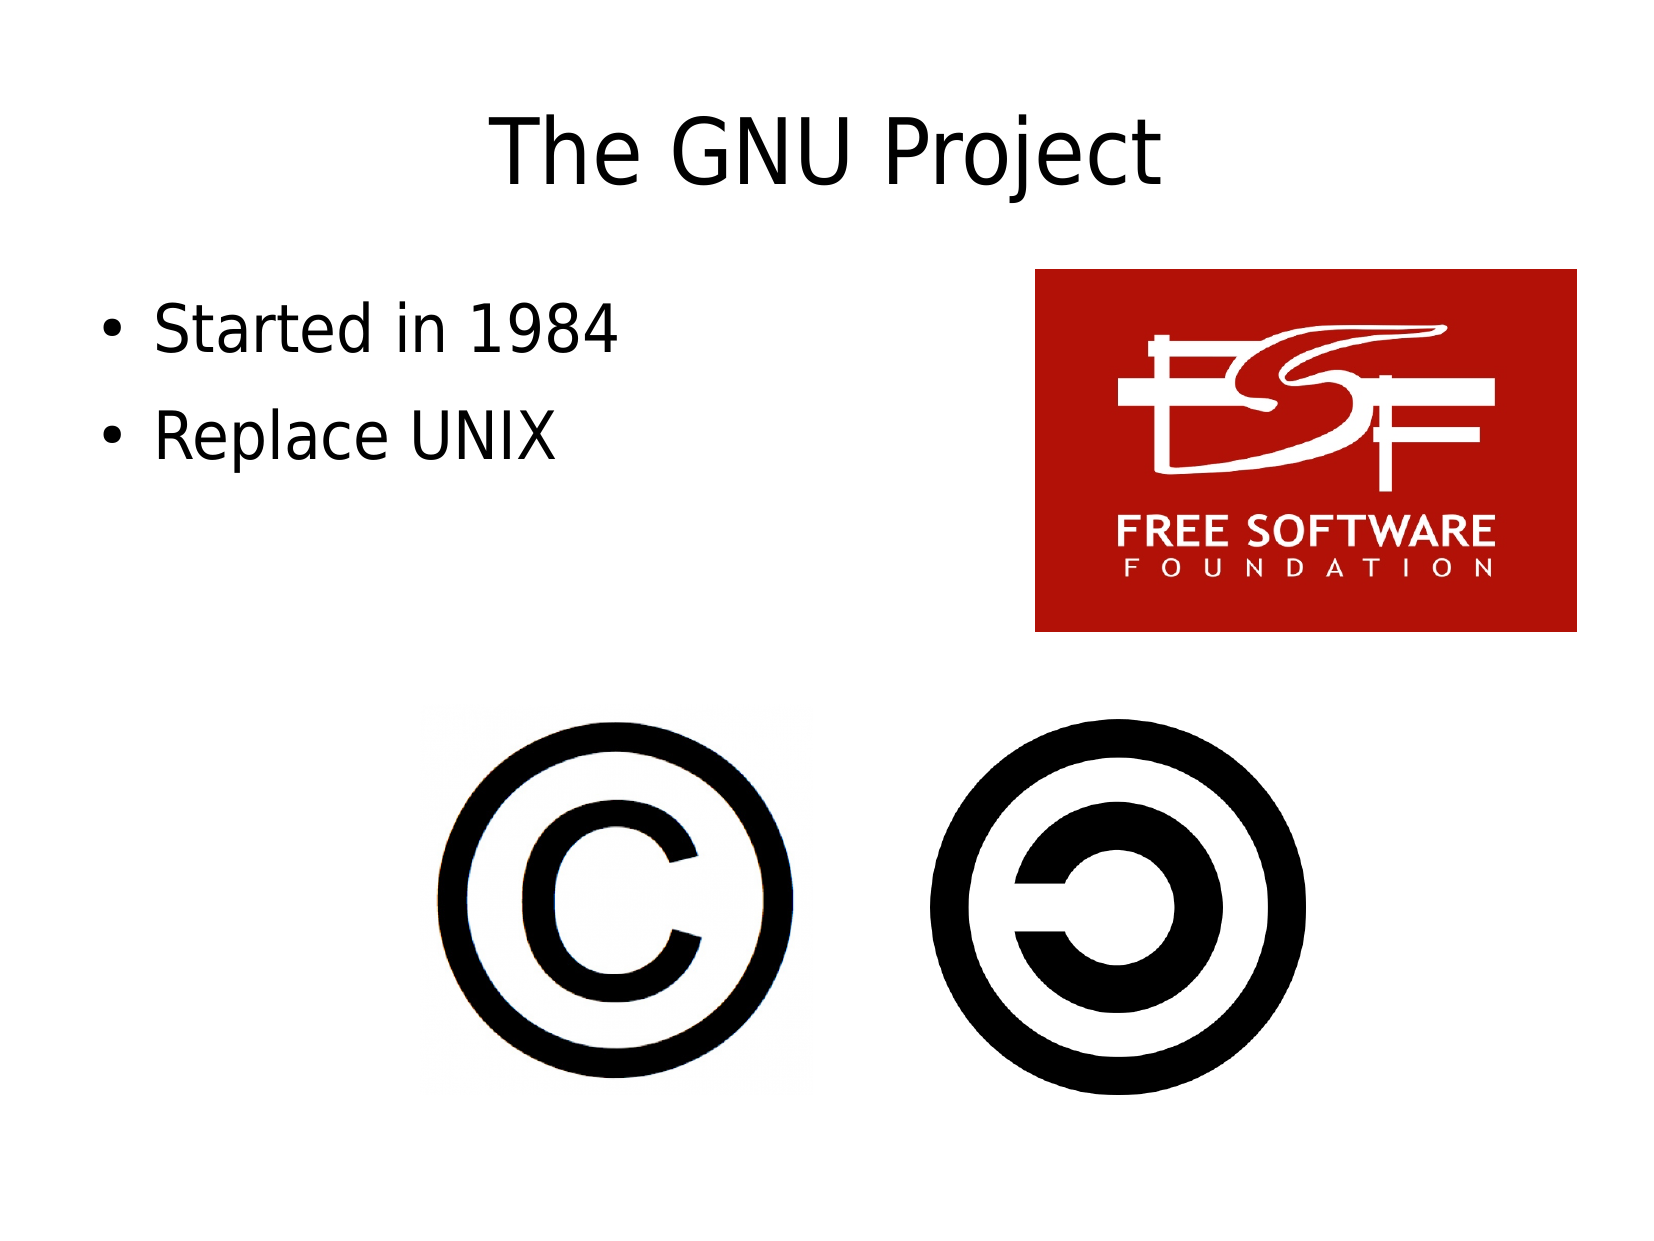

# The GNU Project
Started in 1984
Replace UNIX